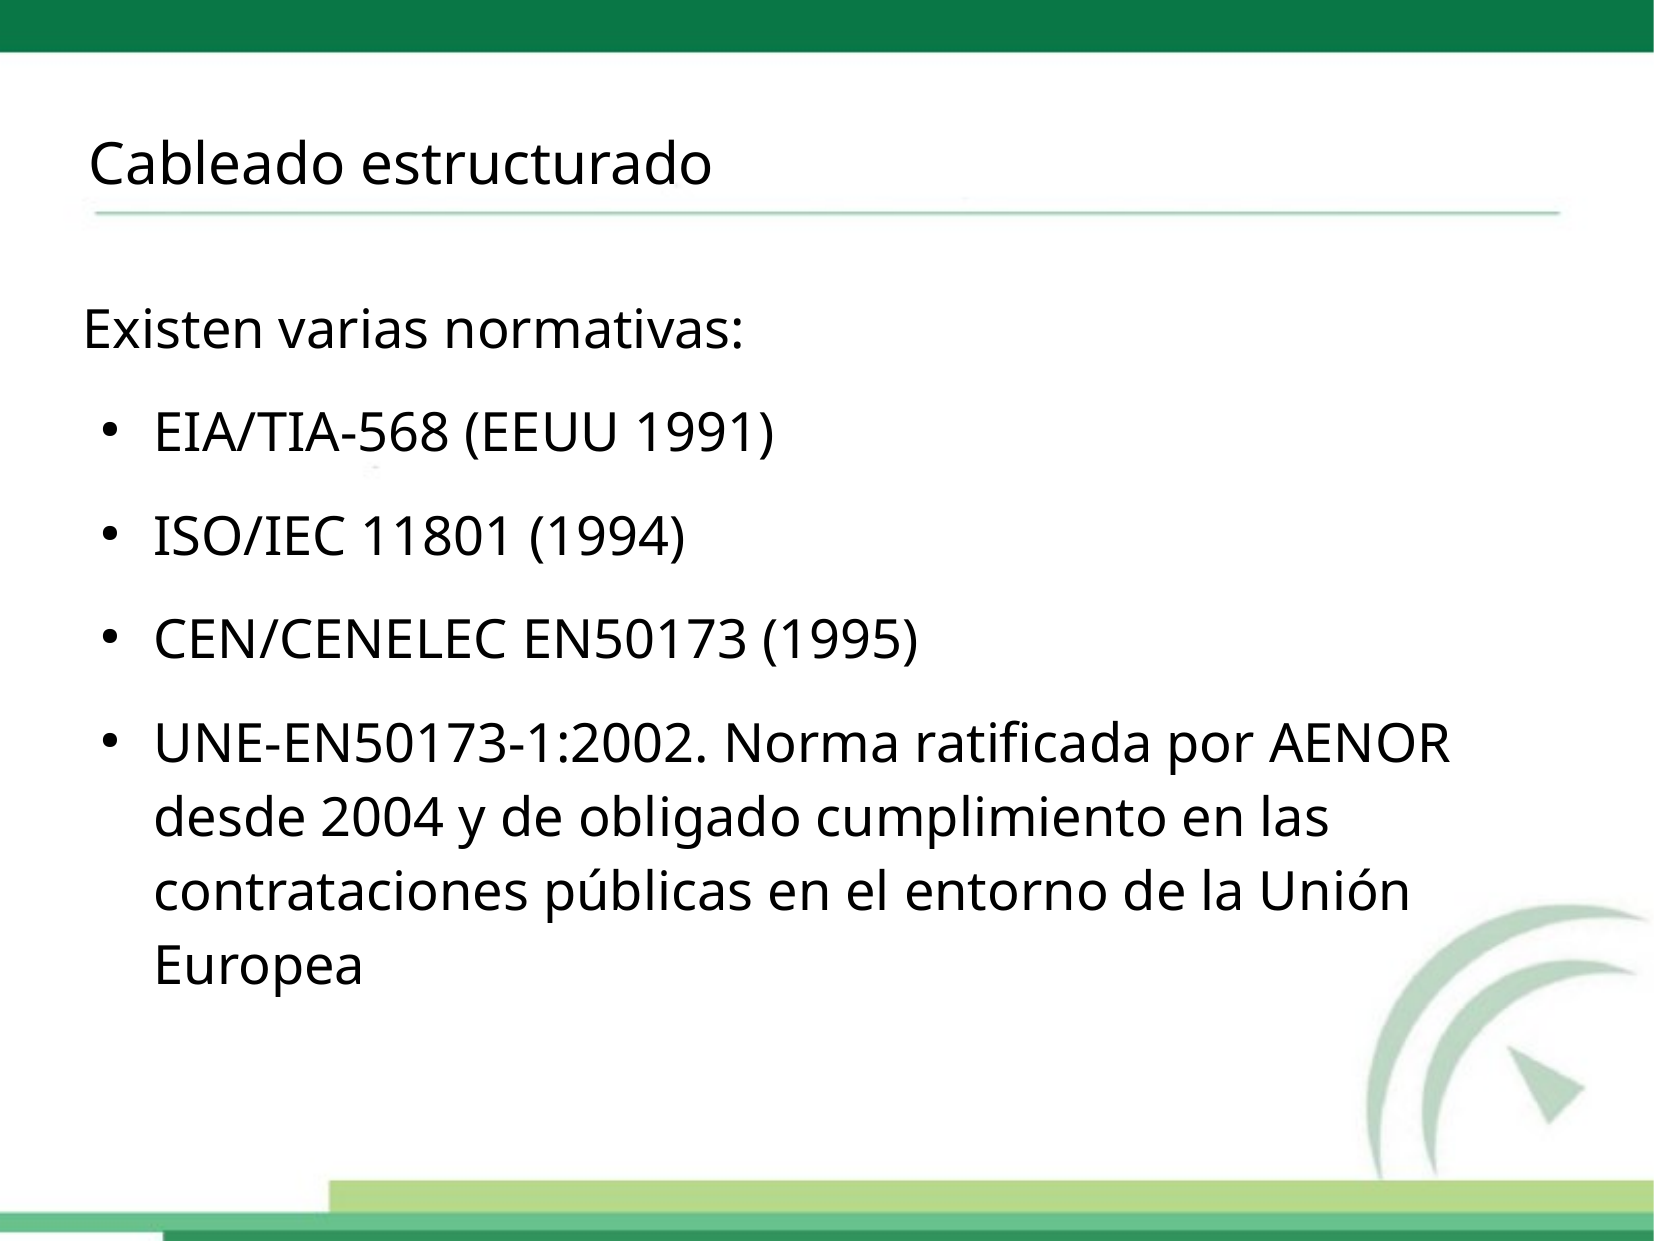

# Cableado estructurado
Existen varias normativas:
EIA/TIA-568 (EEUU 1991)
ISO/IEC 11801 (1994)
CEN/CENELEC EN50173 (1995)
UNE-EN50173-1:2002. Norma ratificada por AENOR desde 2004 y de obligado cumplimiento en las contrataciones públicas en el entorno de la Unión Europea